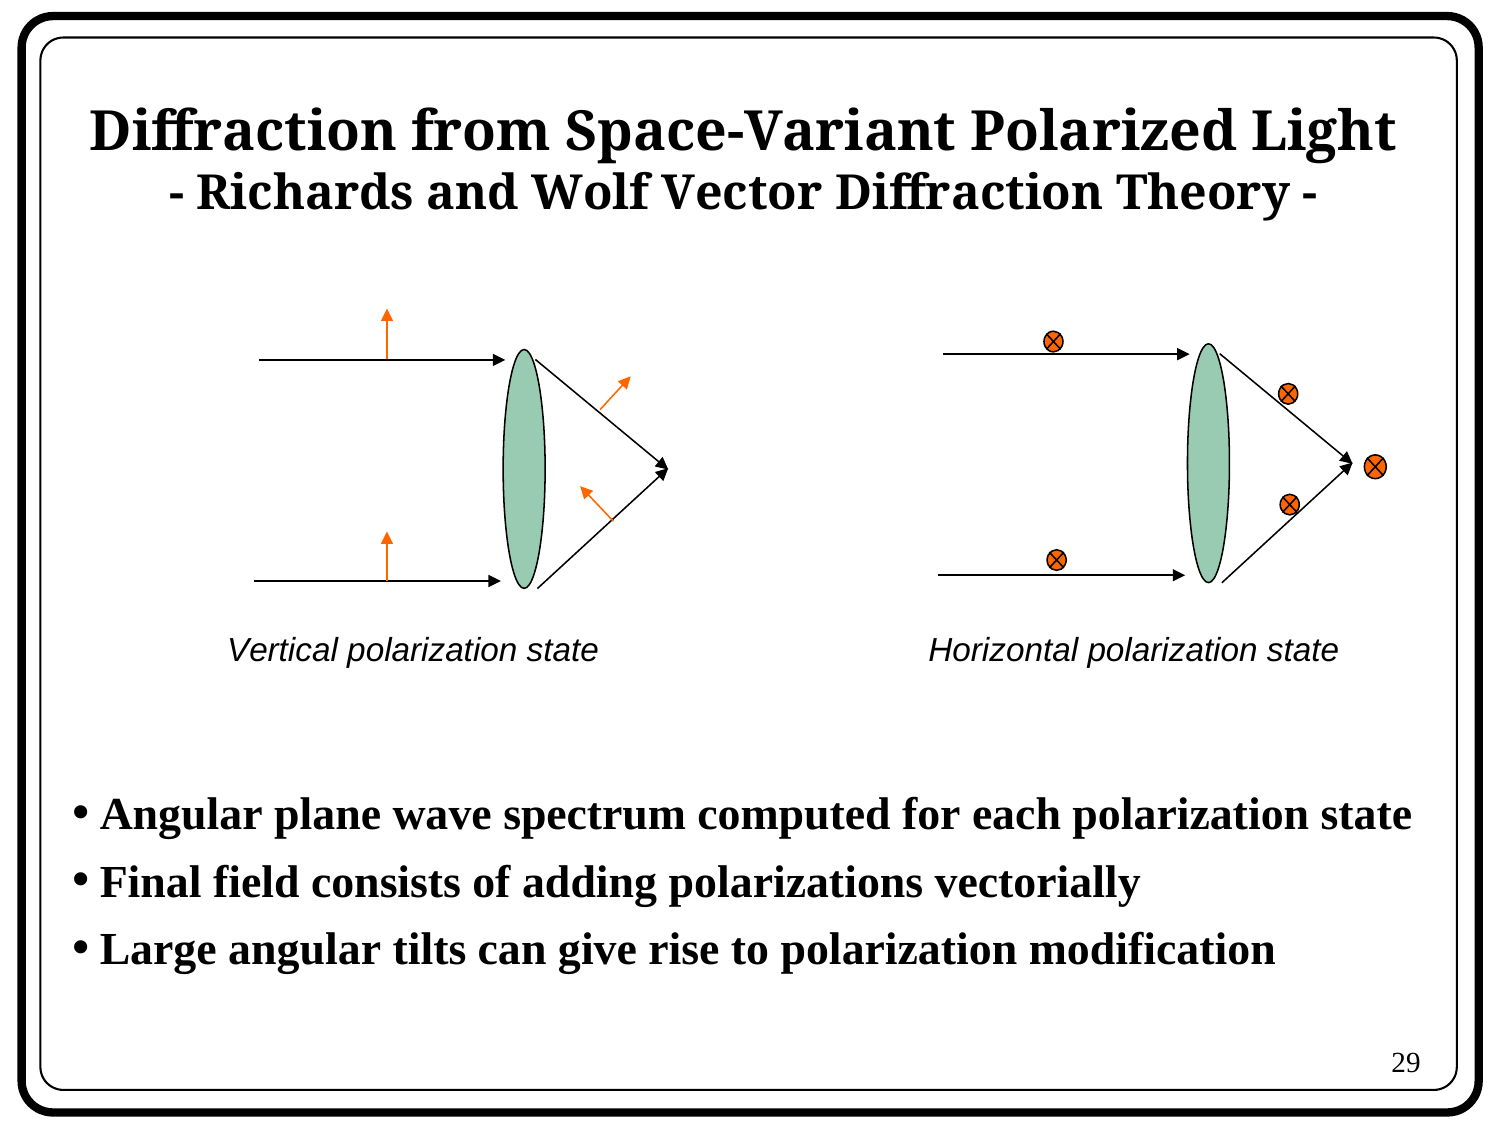

Diffraction from Space-Variant Polarized Light
- Richards and Wolf Vector Diffraction Theory -
Vertical polarization state		 Horizontal polarization state
Angular plane wave spectrum computed for each polarization state
Final field consists of adding polarizations vectorially
Large angular tilts can give rise to polarization modification